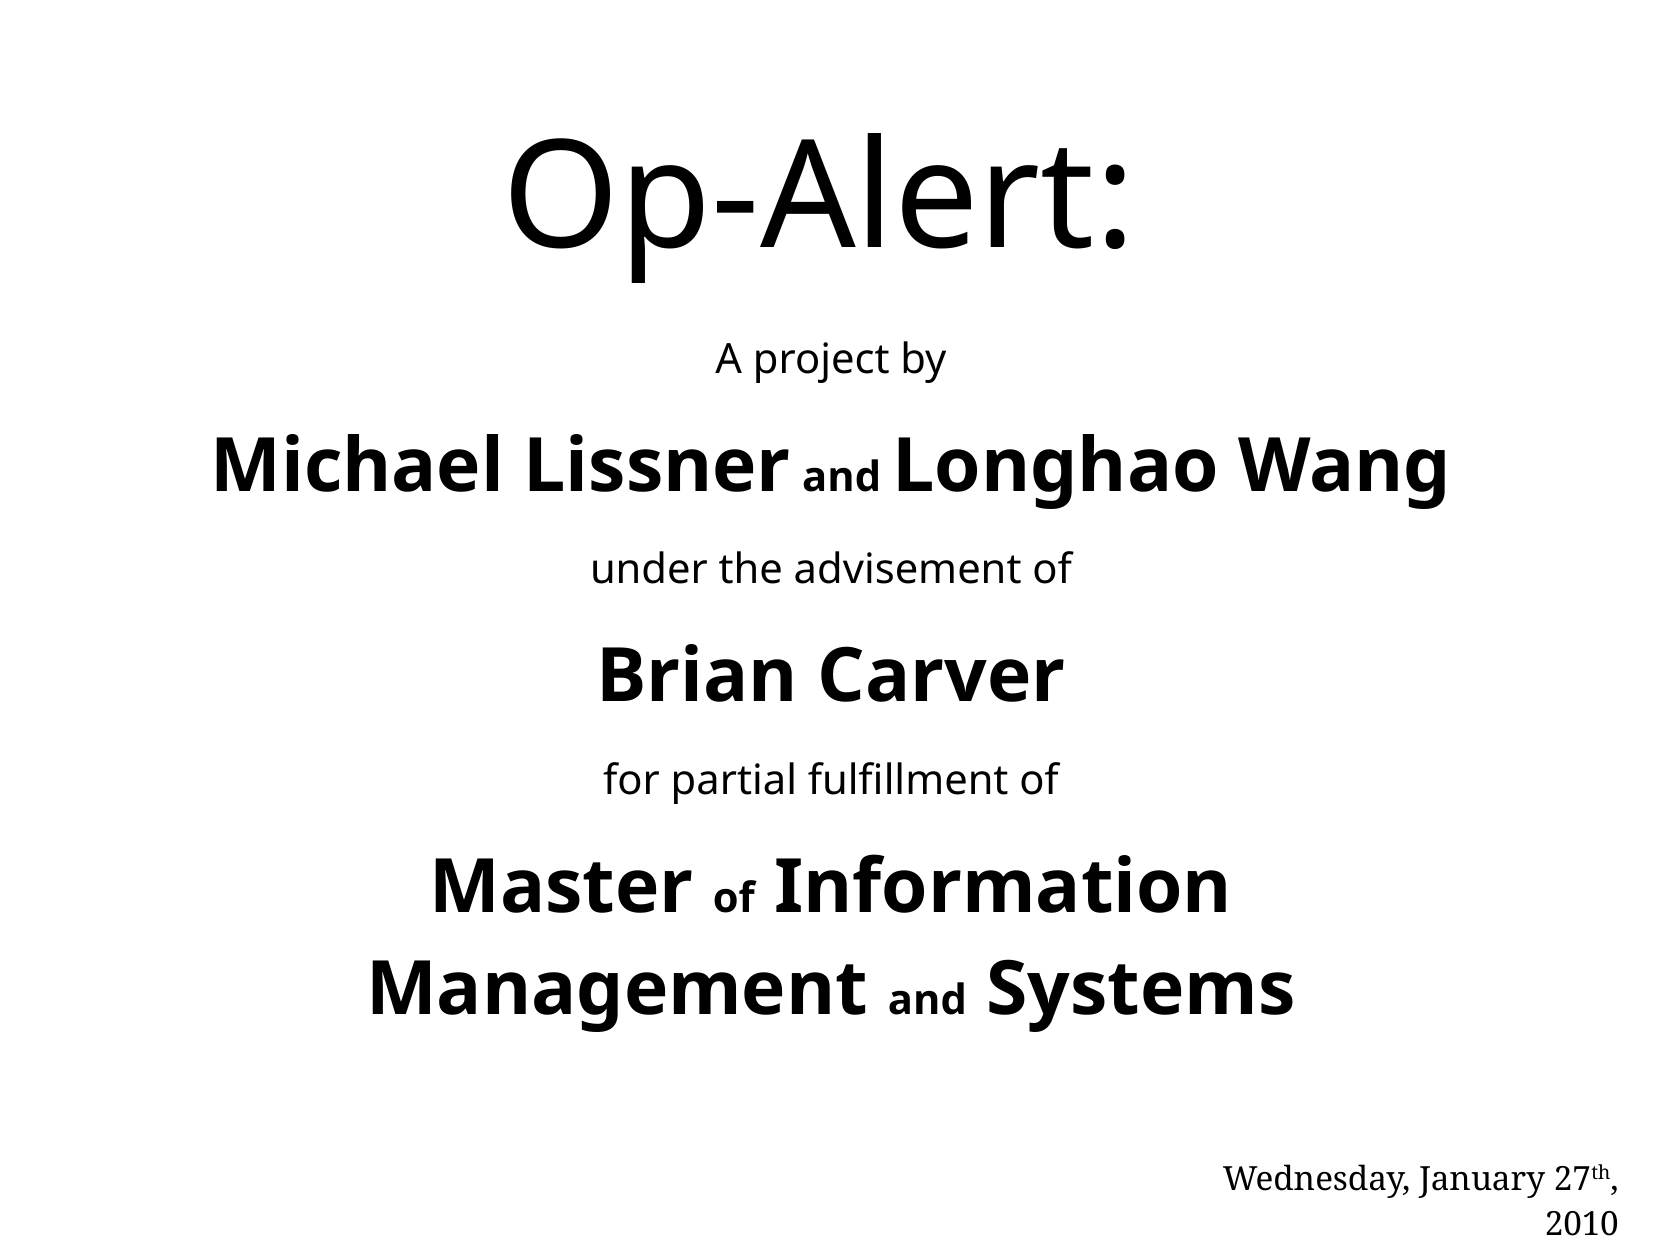

# Op-Alert:
A project by
Michael Lissner and Longhao Wang
under the advisement of
Brian Carver
for partial fulfillment of
Master of Information
Management and Systems
1